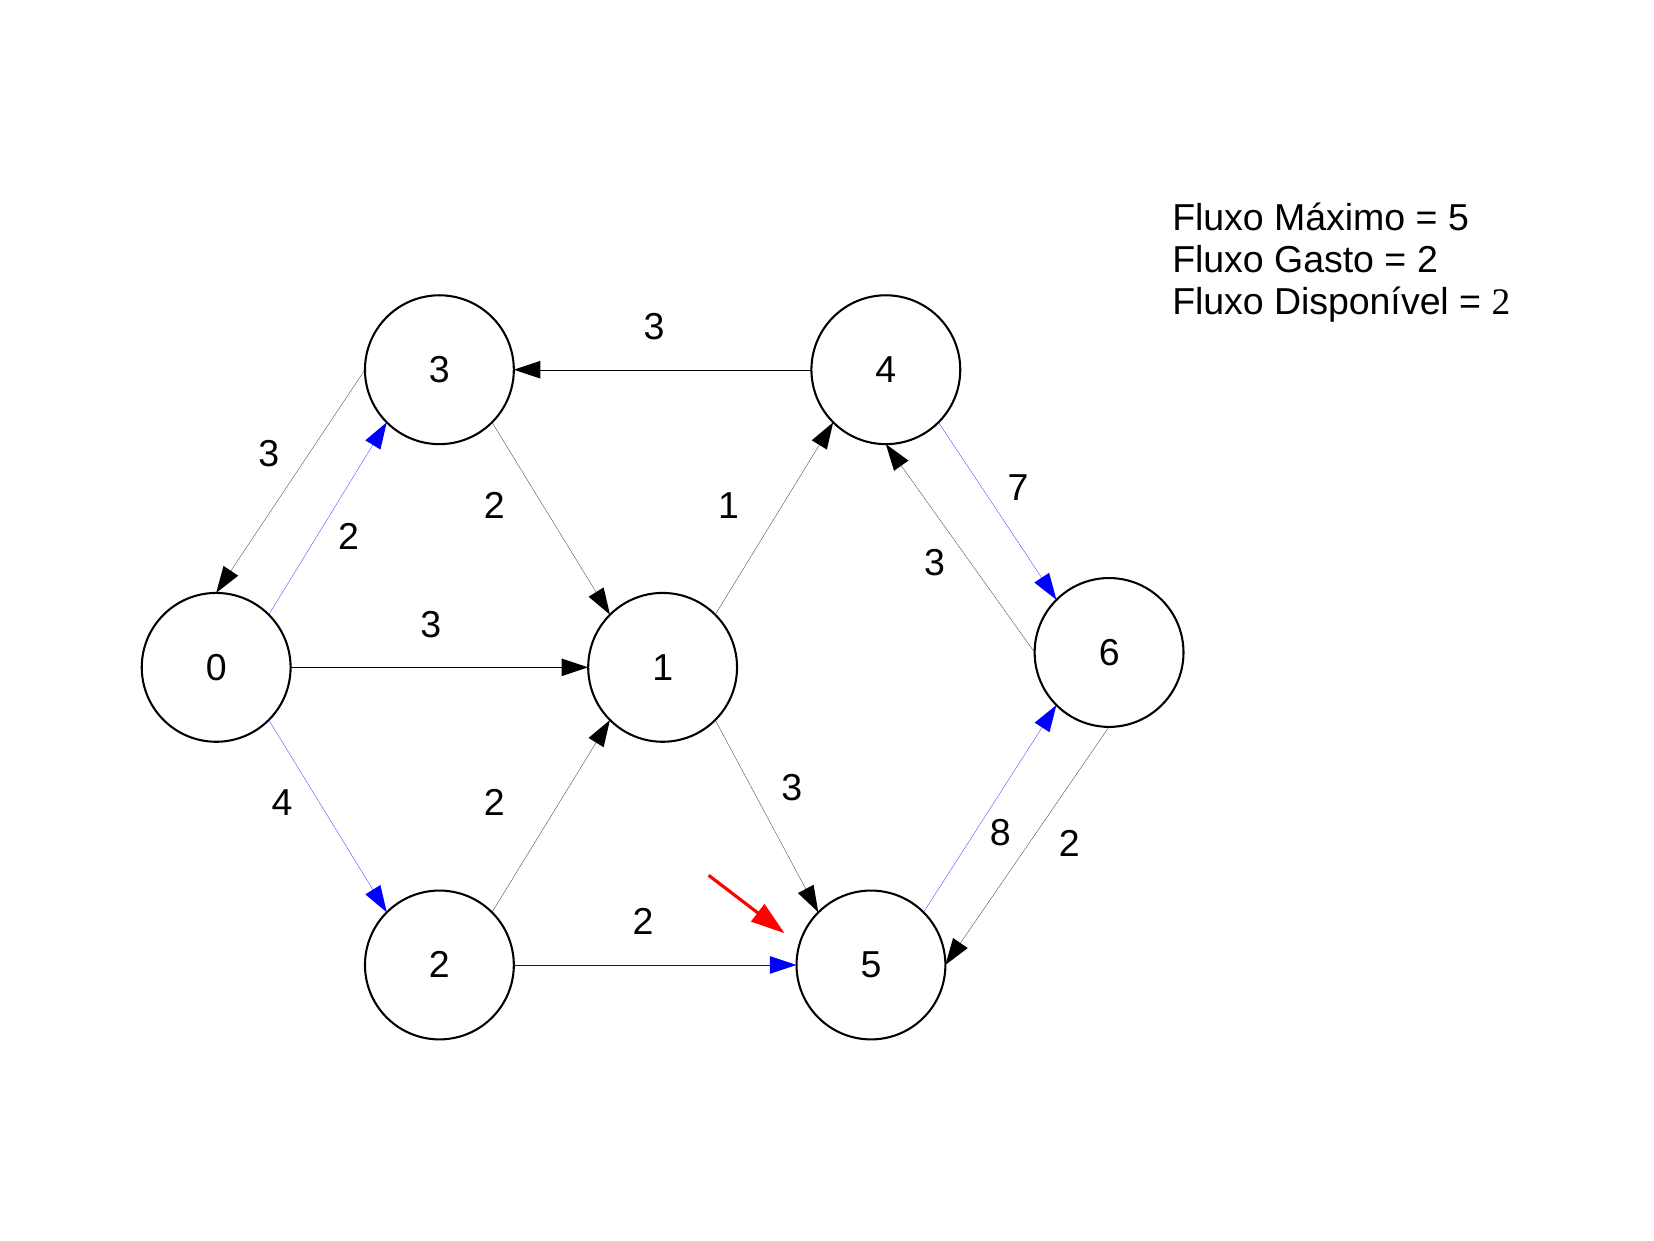

Fluxo Máximo = 5
Fluxo Gasto = 2
Fluxo Disponível = 2
3
4
3
3
7
2
1
2
3
6
0
1
3
3
4
2
8
2
2
5
2